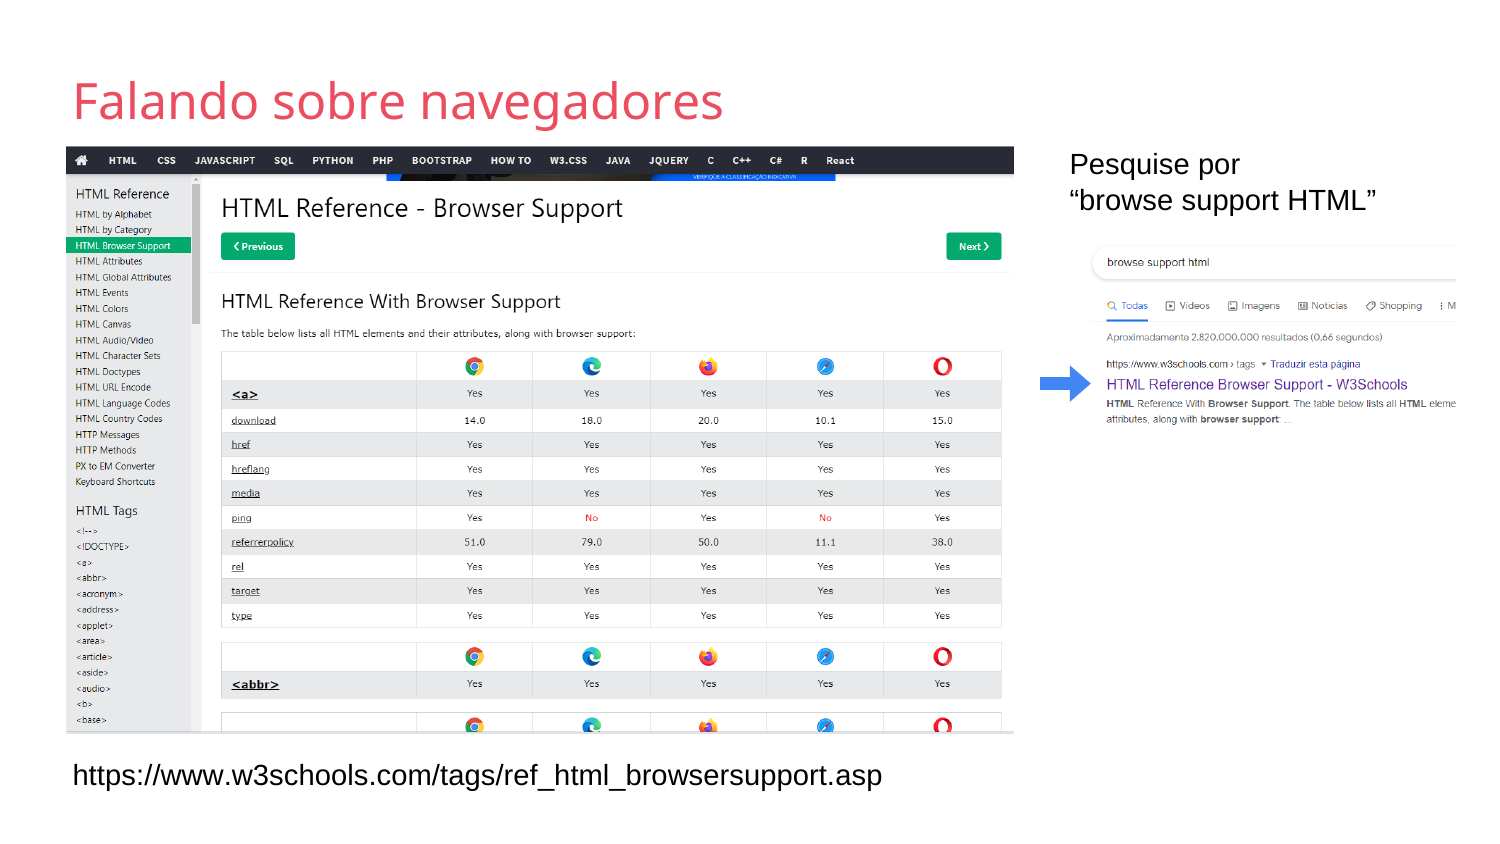

Falando sobre navegadores
Pesquise por
“browse support HTML”
https://www.w3schools.com/tags/ref_html_browsersupport.asp